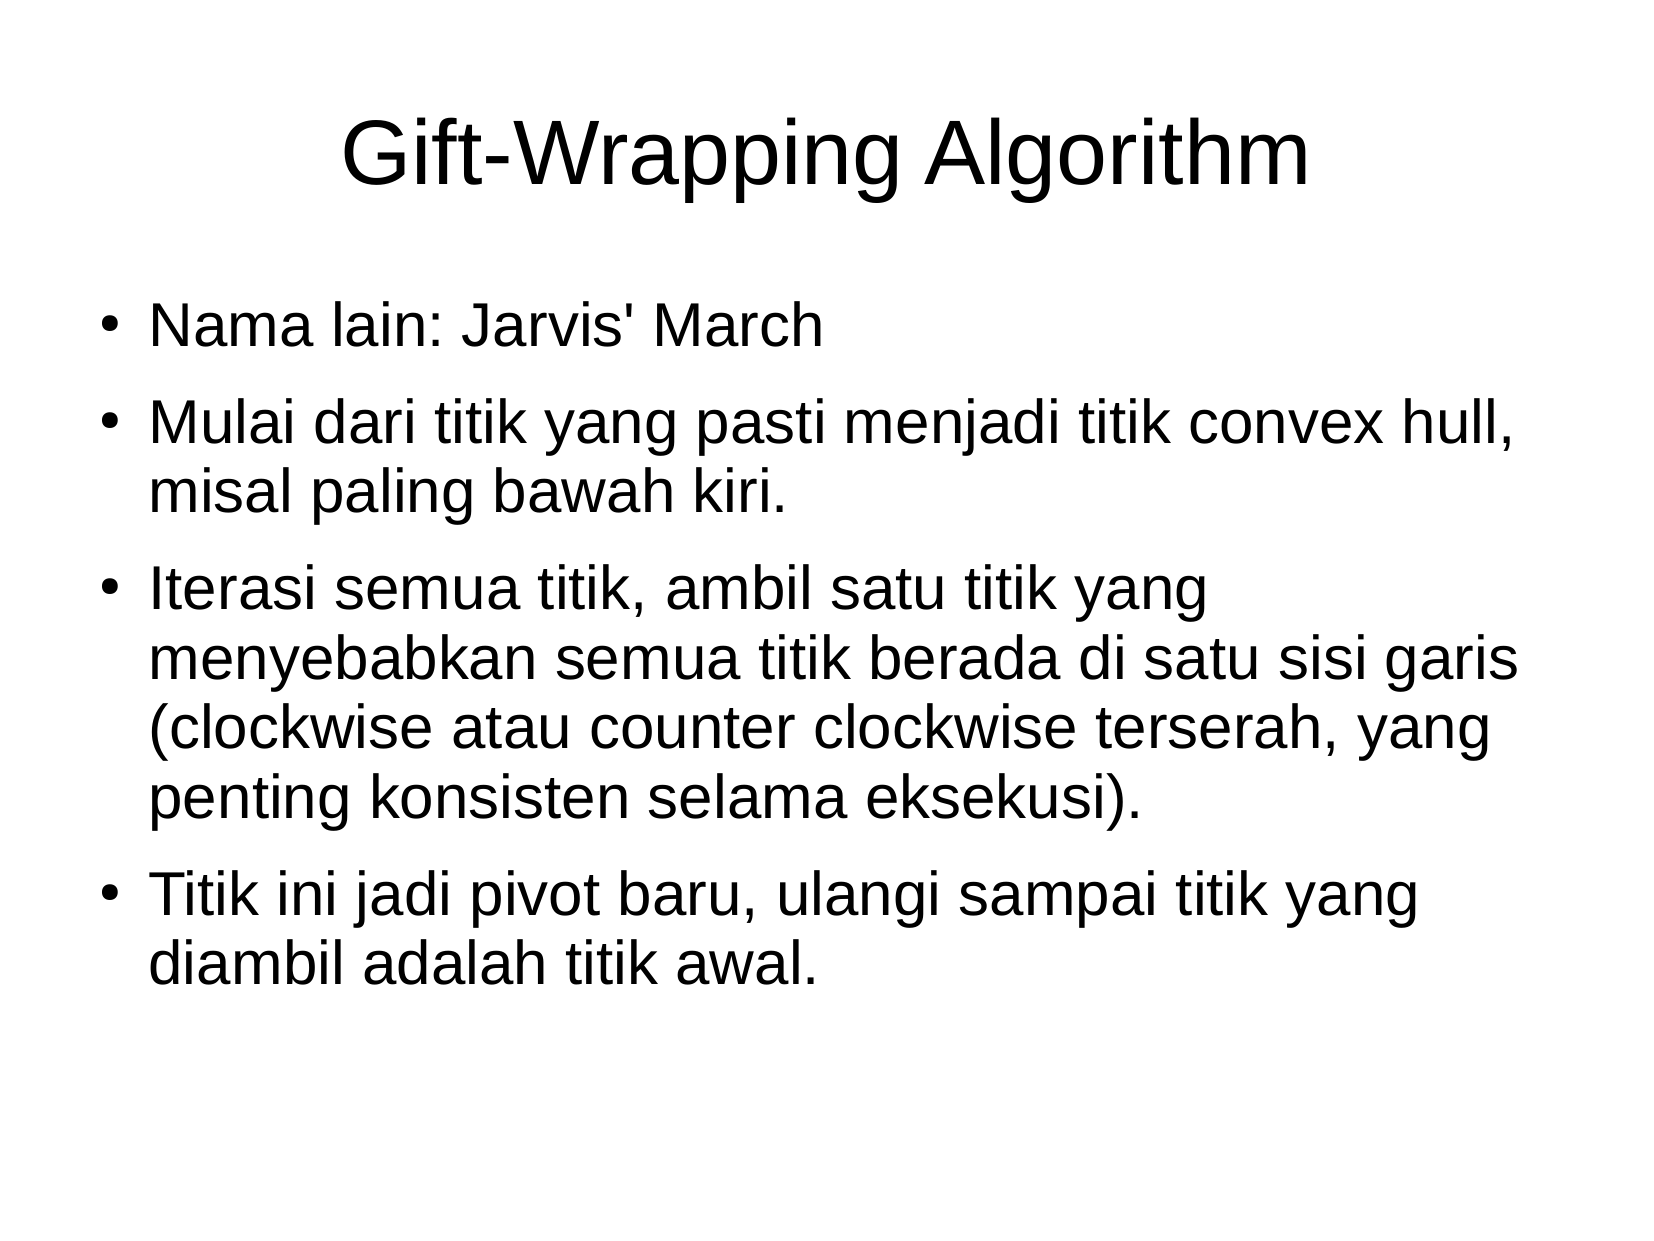

# Gift-Wrapping Algorithm
Nama lain: Jarvis' March
Mulai dari titik yang pasti menjadi titik convex hull, misal paling bawah kiri.
Iterasi semua titik, ambil satu titik yang menyebabkan semua titik berada di satu sisi garis (clockwise atau counter clockwise terserah, yang penting konsisten selama eksekusi).
Titik ini jadi pivot baru, ulangi sampai titik yang diambil adalah titik awal.